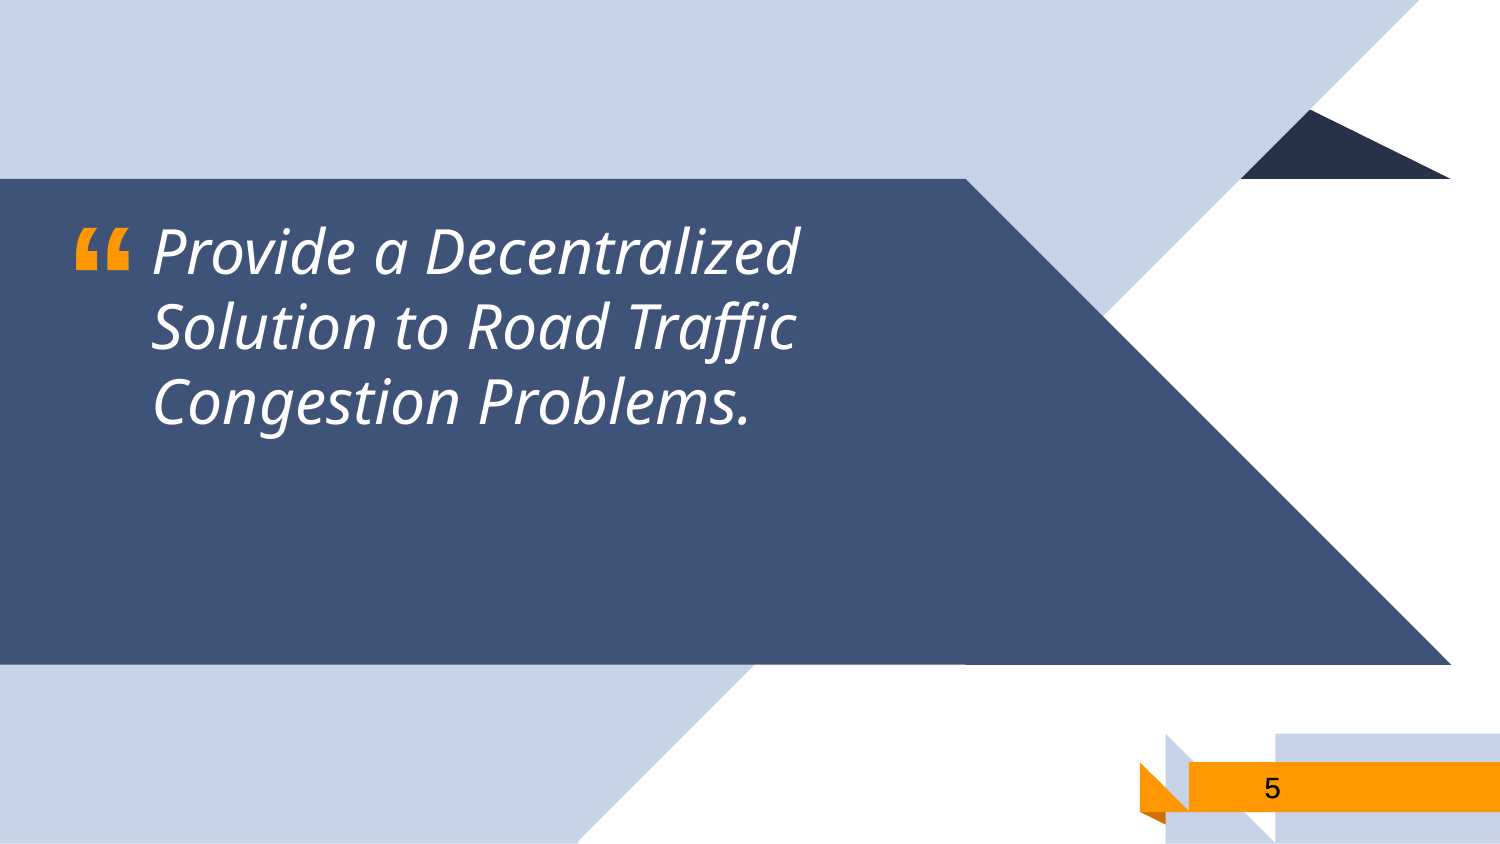

# Provide a Decentralized Solution to Road Traffic Congestion Problems.